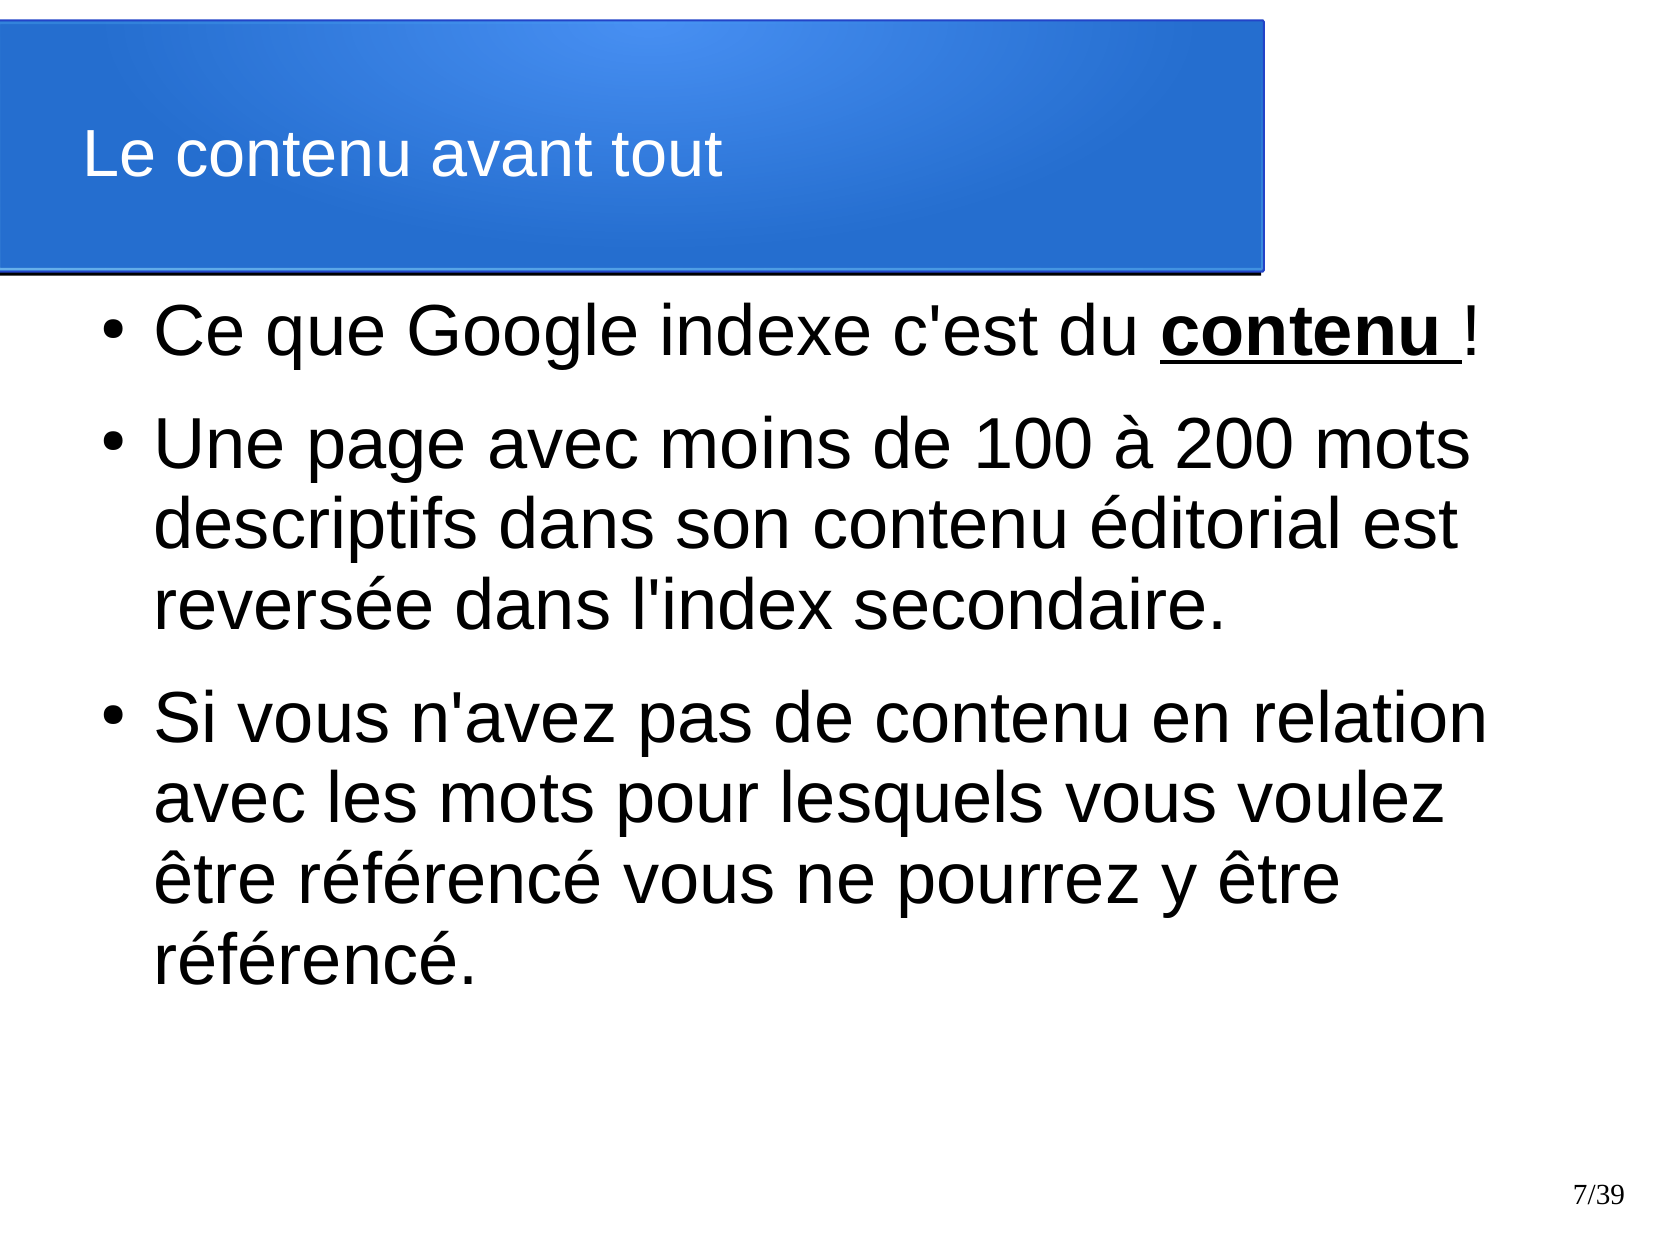

# Le contenu avant tout
Ce que Google indexe c'est du contenu !
Une page avec moins de 100 à 200 mots descriptifs dans son contenu éditorial est reversée dans l'index secondaire.
Si vous n'avez pas de contenu en relation avec les mots pour lesquels vous voulez être référencé vous ne pourrez y être référencé.